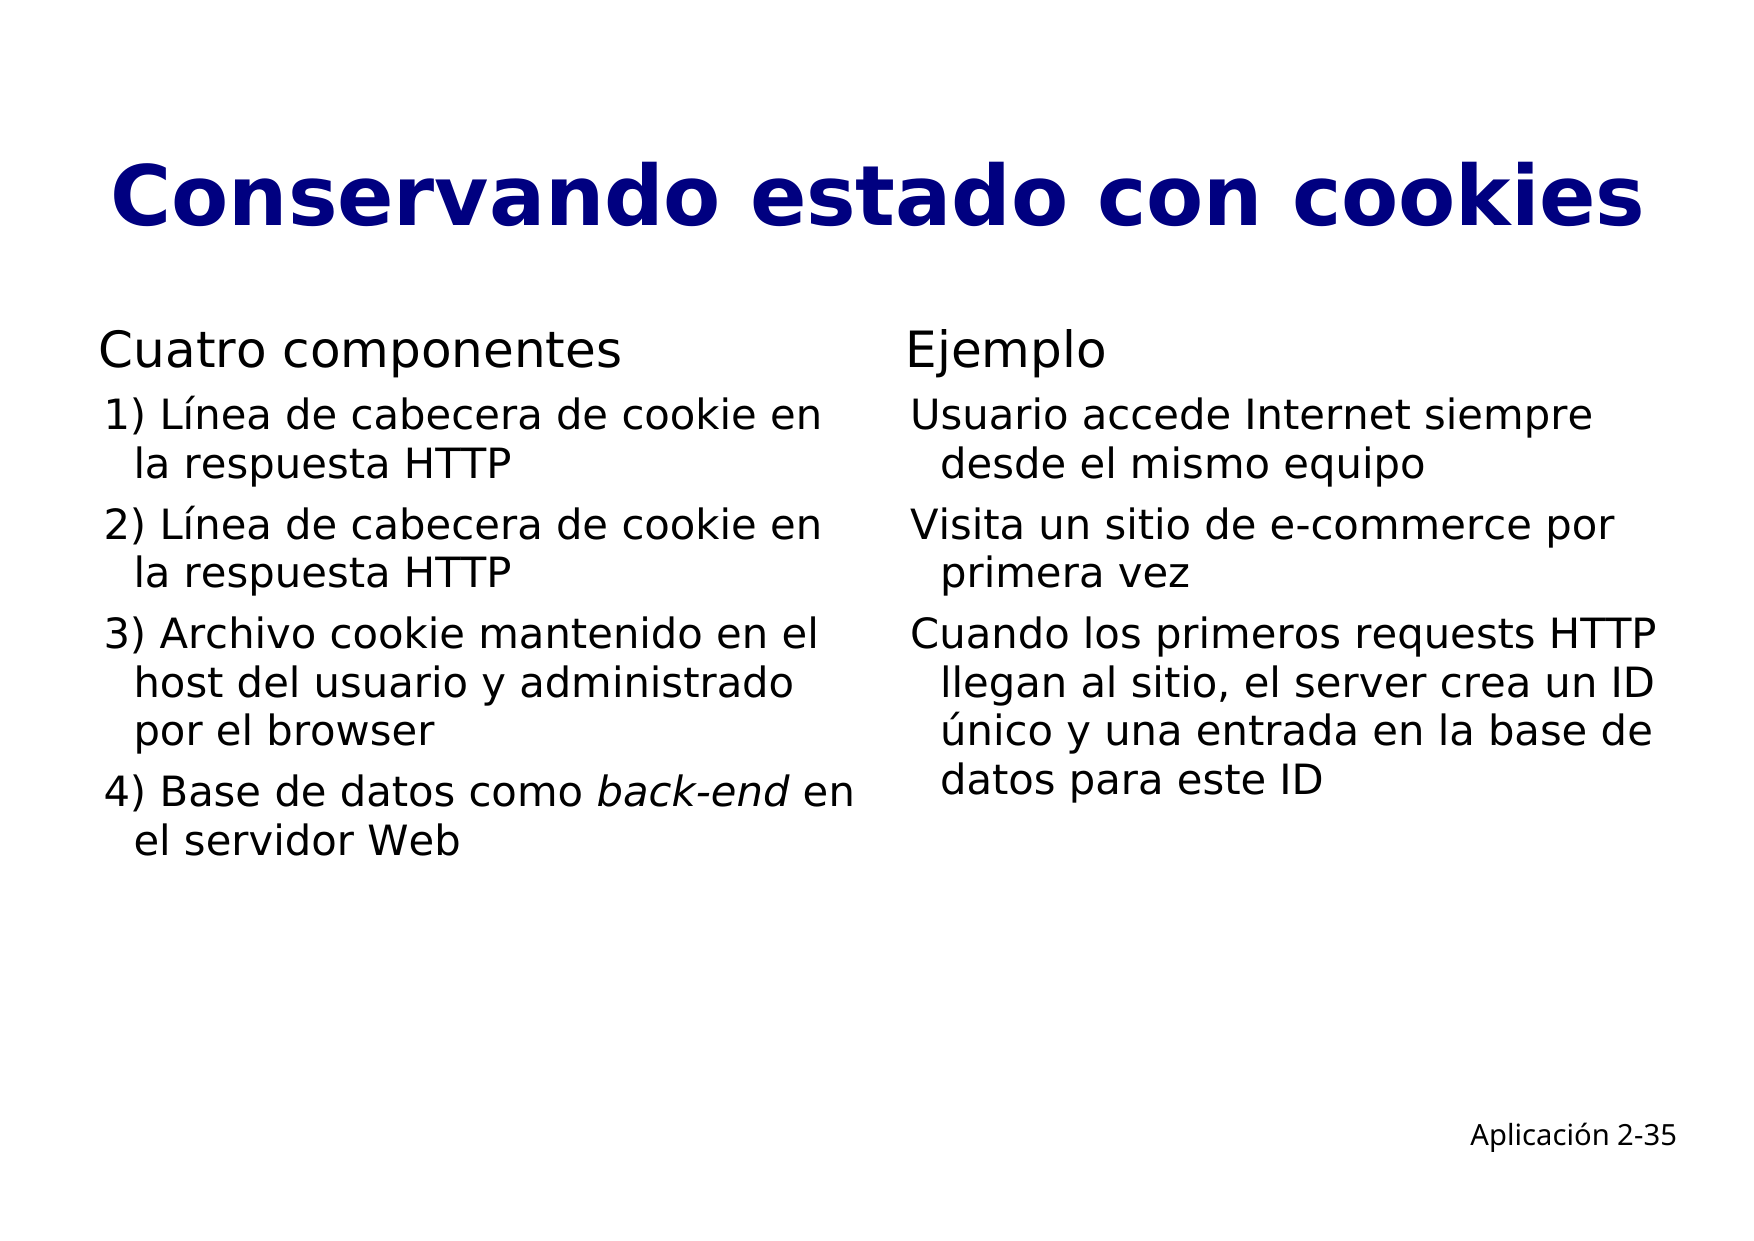

# Conservando estado con cookies
Cuatro componentes
1) Línea de cabecera de cookie en la respuesta HTTP
2) Línea de cabecera de cookie en la respuesta HTTP
3) Archivo cookie mantenido en el host del usuario y administrado por el browser
4) Base de datos como back-end en el servidor Web
Ejemplo
Usuario accede Internet siempre desde el mismo equipo
Visita un sitio de e-commerce por primera vez
Cuando los primeros requests HTTP llegan al sitio, el server crea un ID único y una entrada en la base de datos para este ID